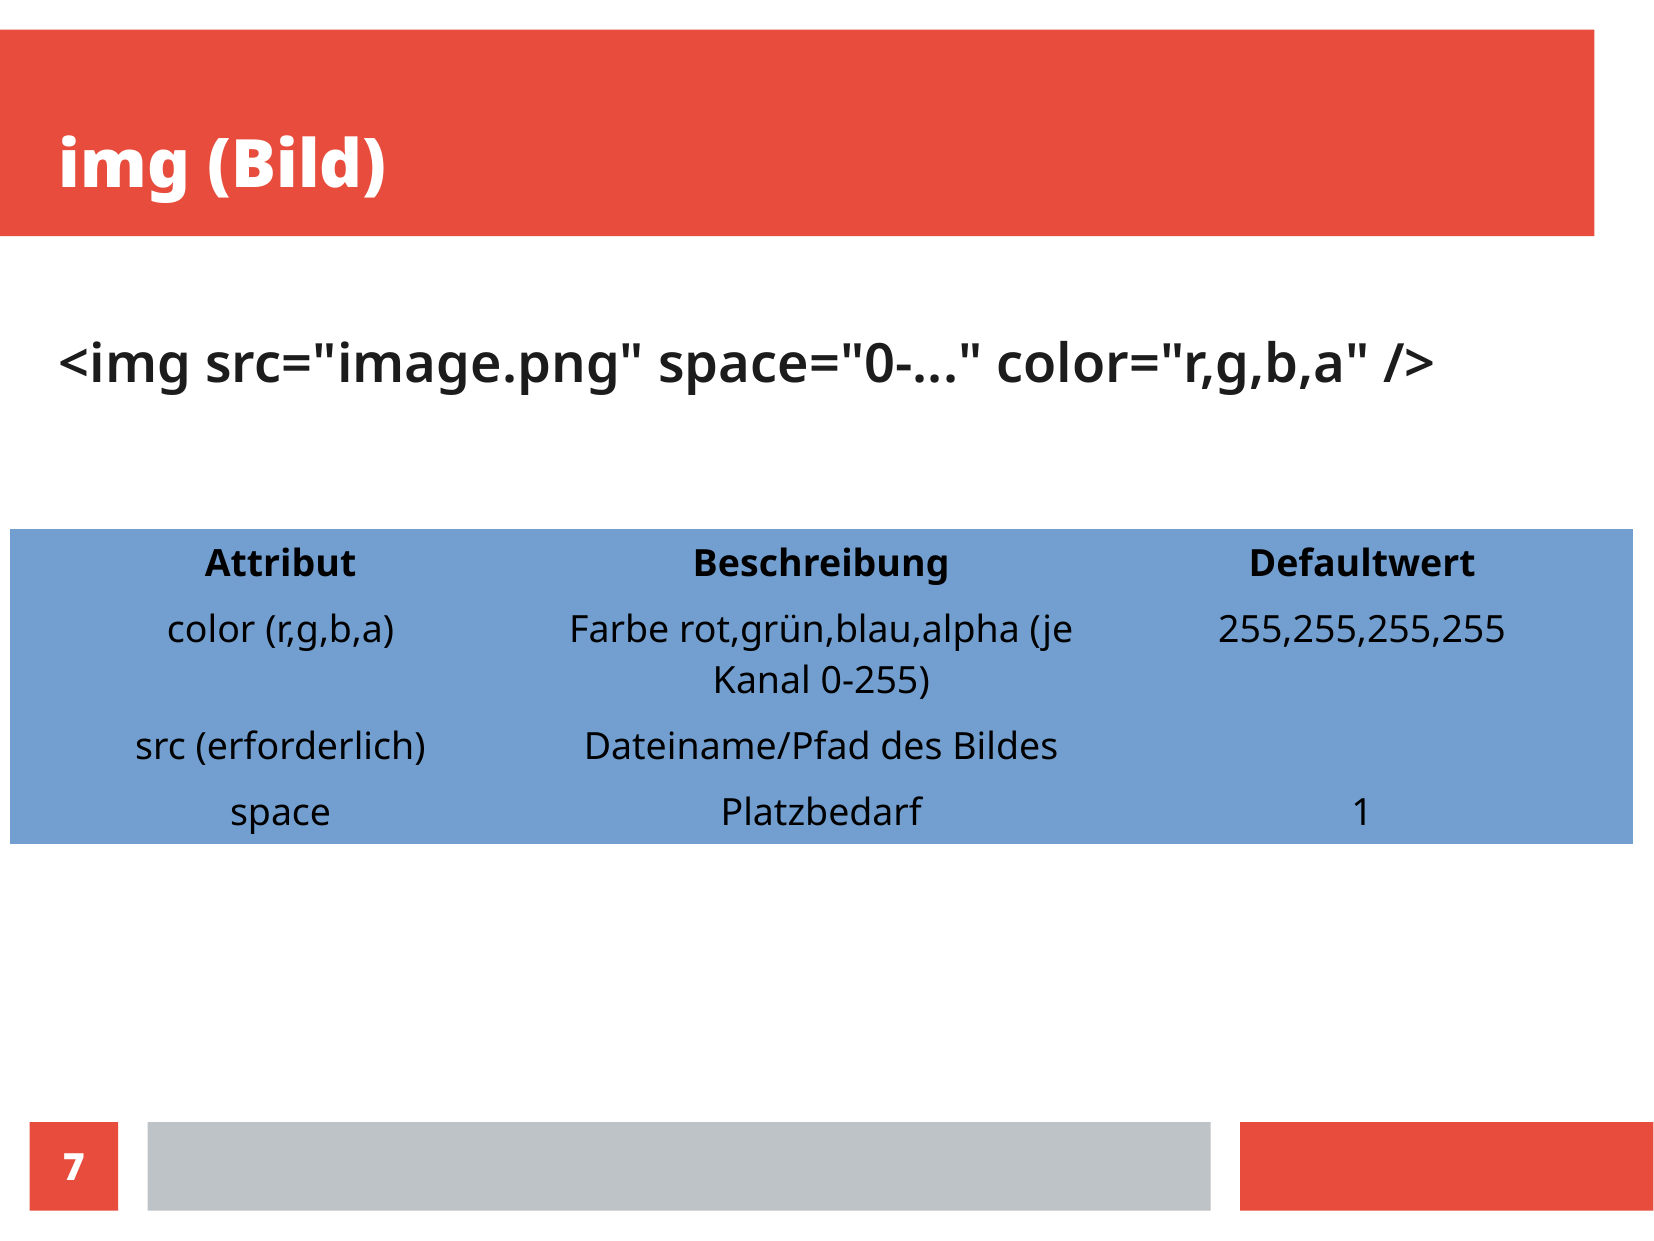

# img (Bild)
<img src="image.png" space="0-..." color="r,g,b,a" />
| Attribut | Beschreibung | Defaultwert |
| --- | --- | --- |
| color (r,g,b,a) | Farbe rot,grün,blau,alpha (je Kanal 0-255) | 255,255,255,255 |
| src (erforderlich) | Dateiname/Pfad des Bildes | |
| space | Platzbedarf | 1 |
7